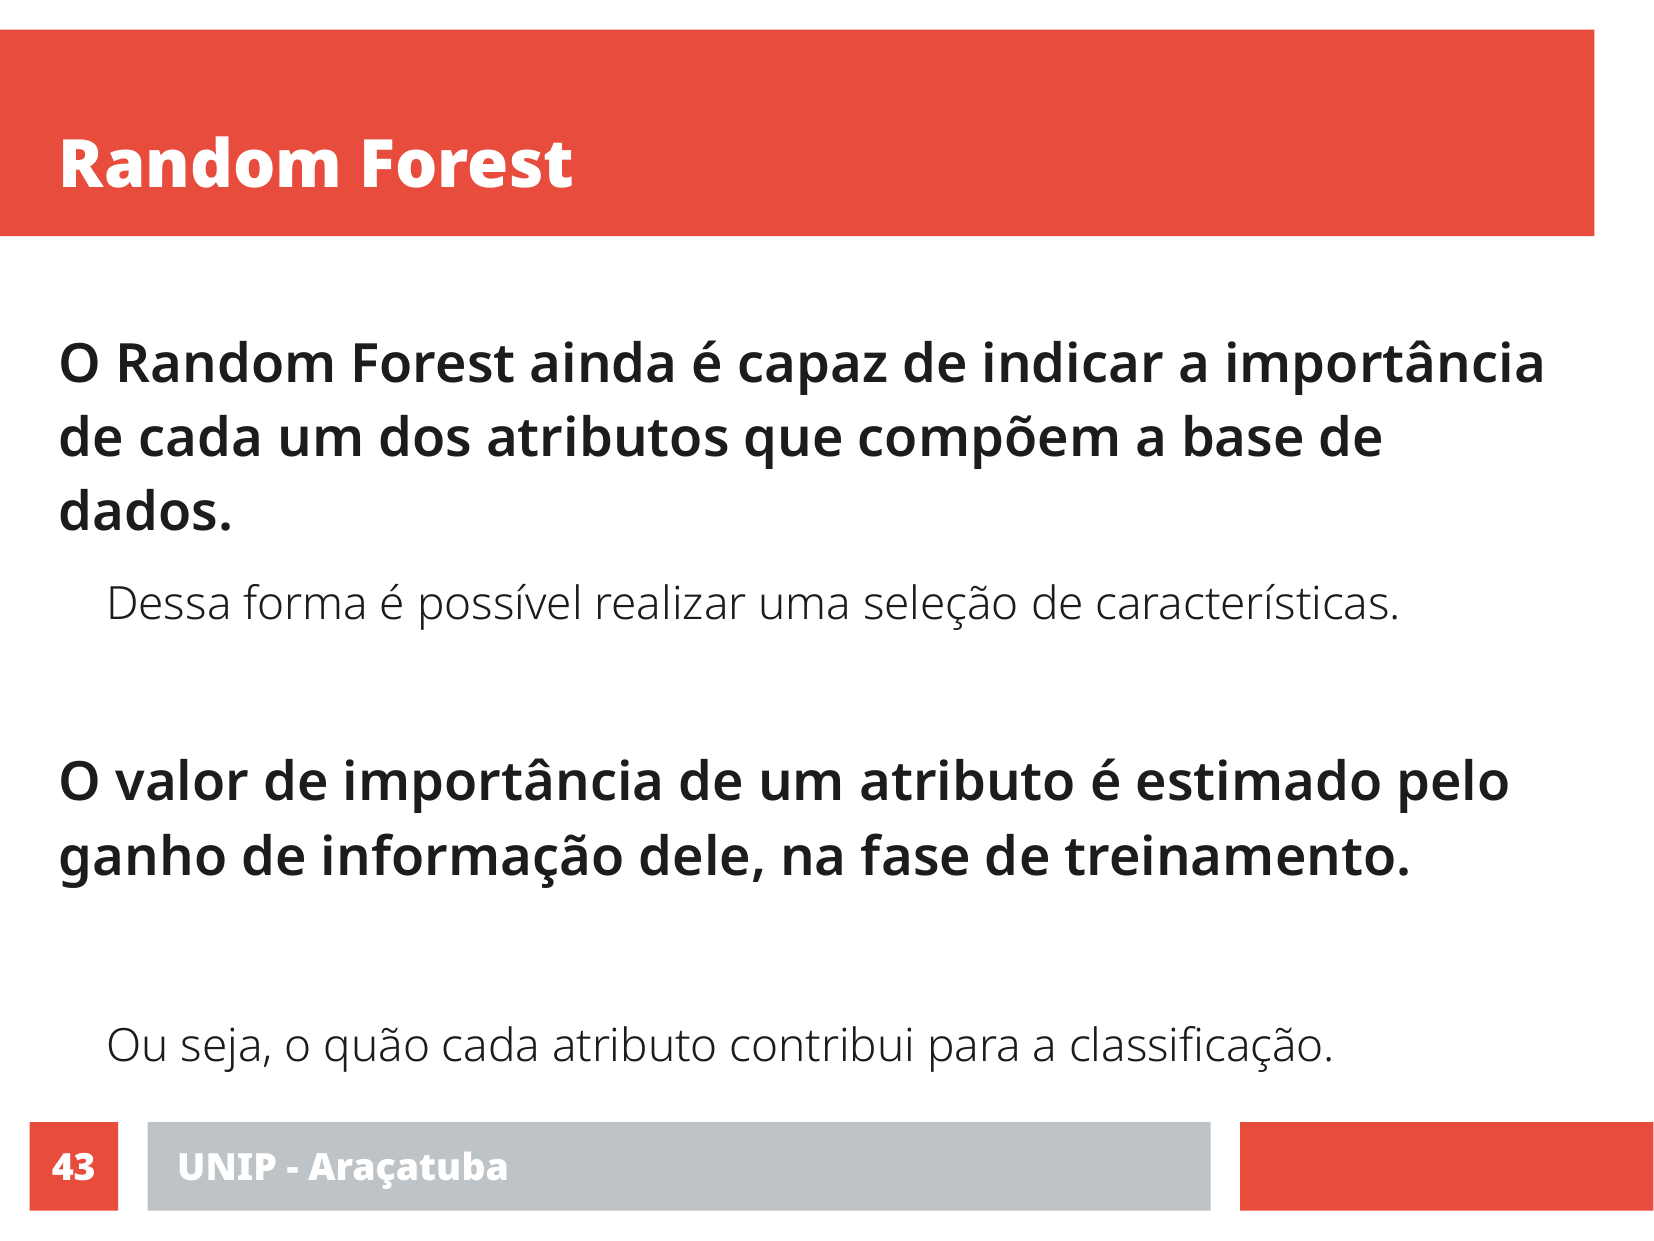

# Random Forest
O Random Forest ainda é capaz de indicar a importância de cada um dos atributos que compõem a base de dados.
Dessa forma é possível realizar uma seleção de características.
O valor de importância de um atributo é estimado pelo ganho de informação dele, na fase de treinamento.
Ou seja, o quão cada atributo contribui para a classificação.
43
UNIP - Araçatuba